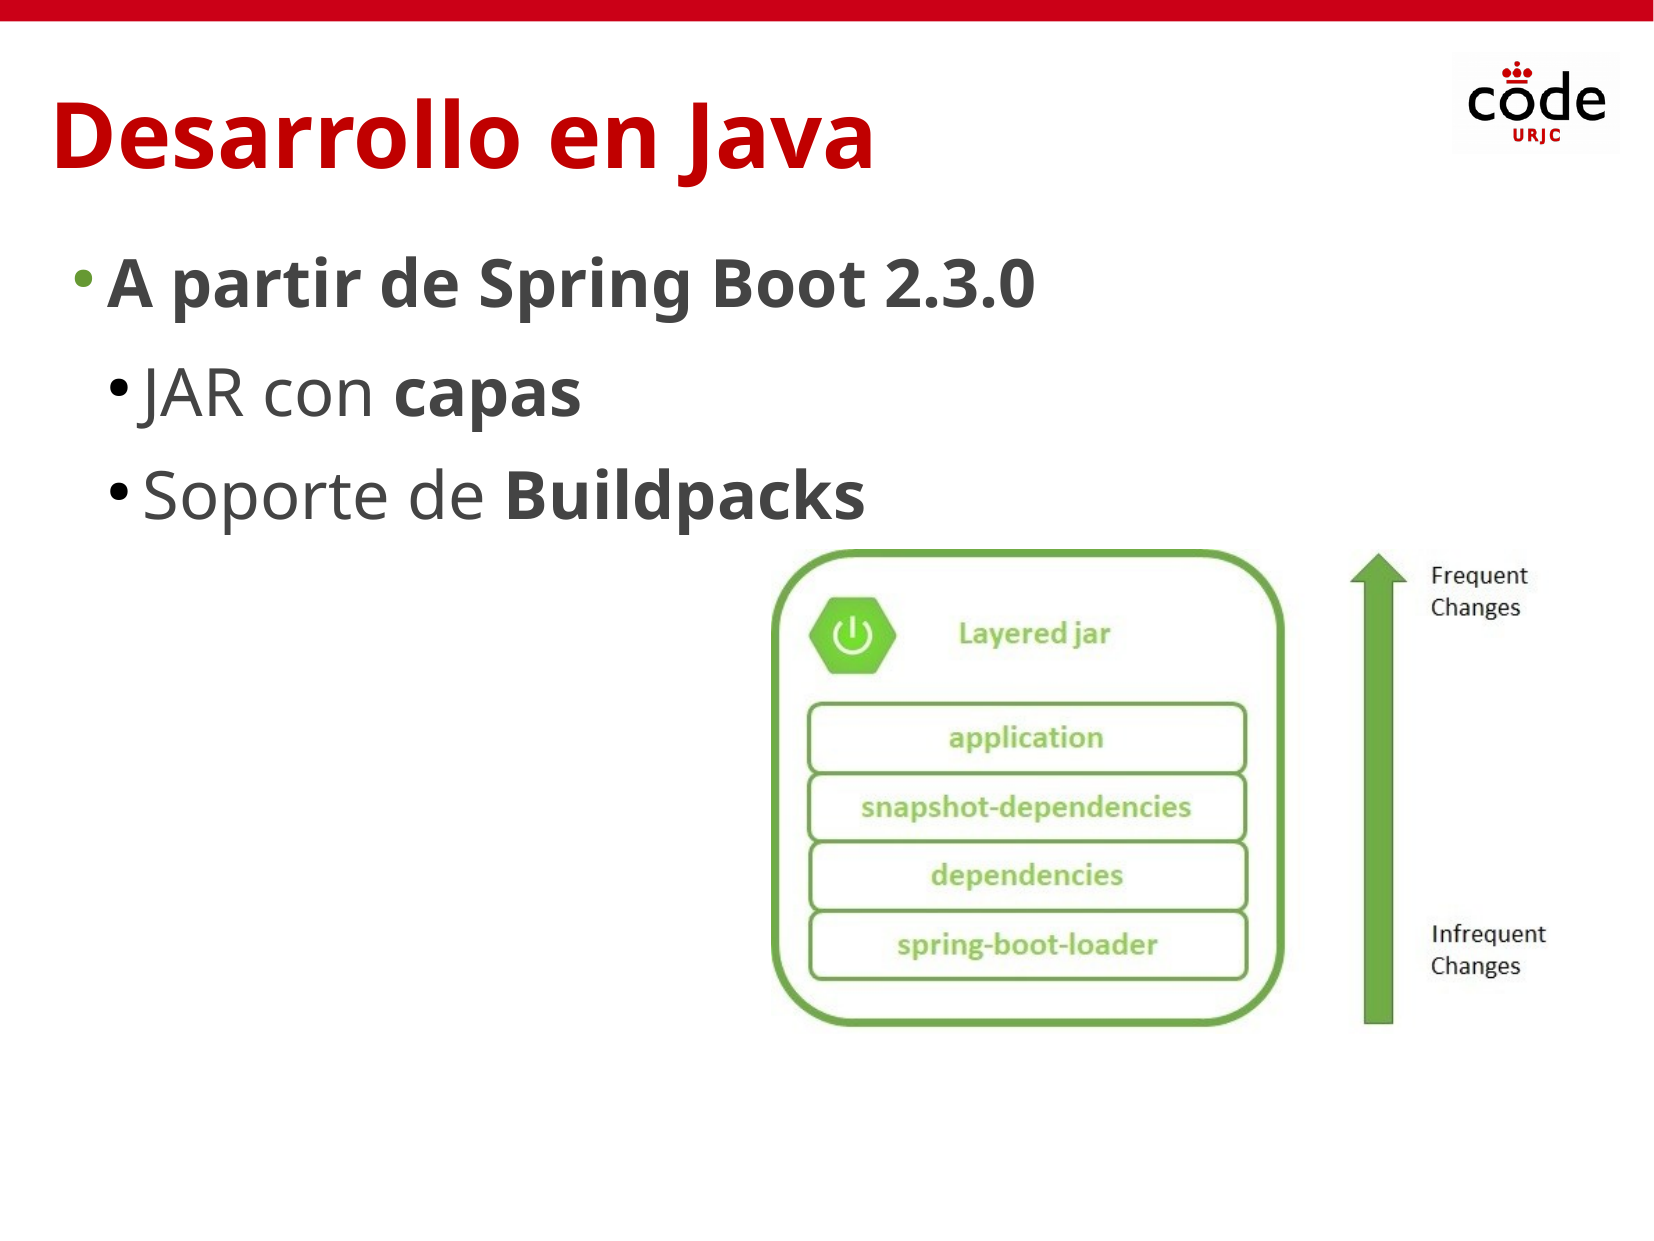

# Desarrollo en Java
A partir de Spring Boot 2.3.0
JAR con capas
Soporte de Buildpacks